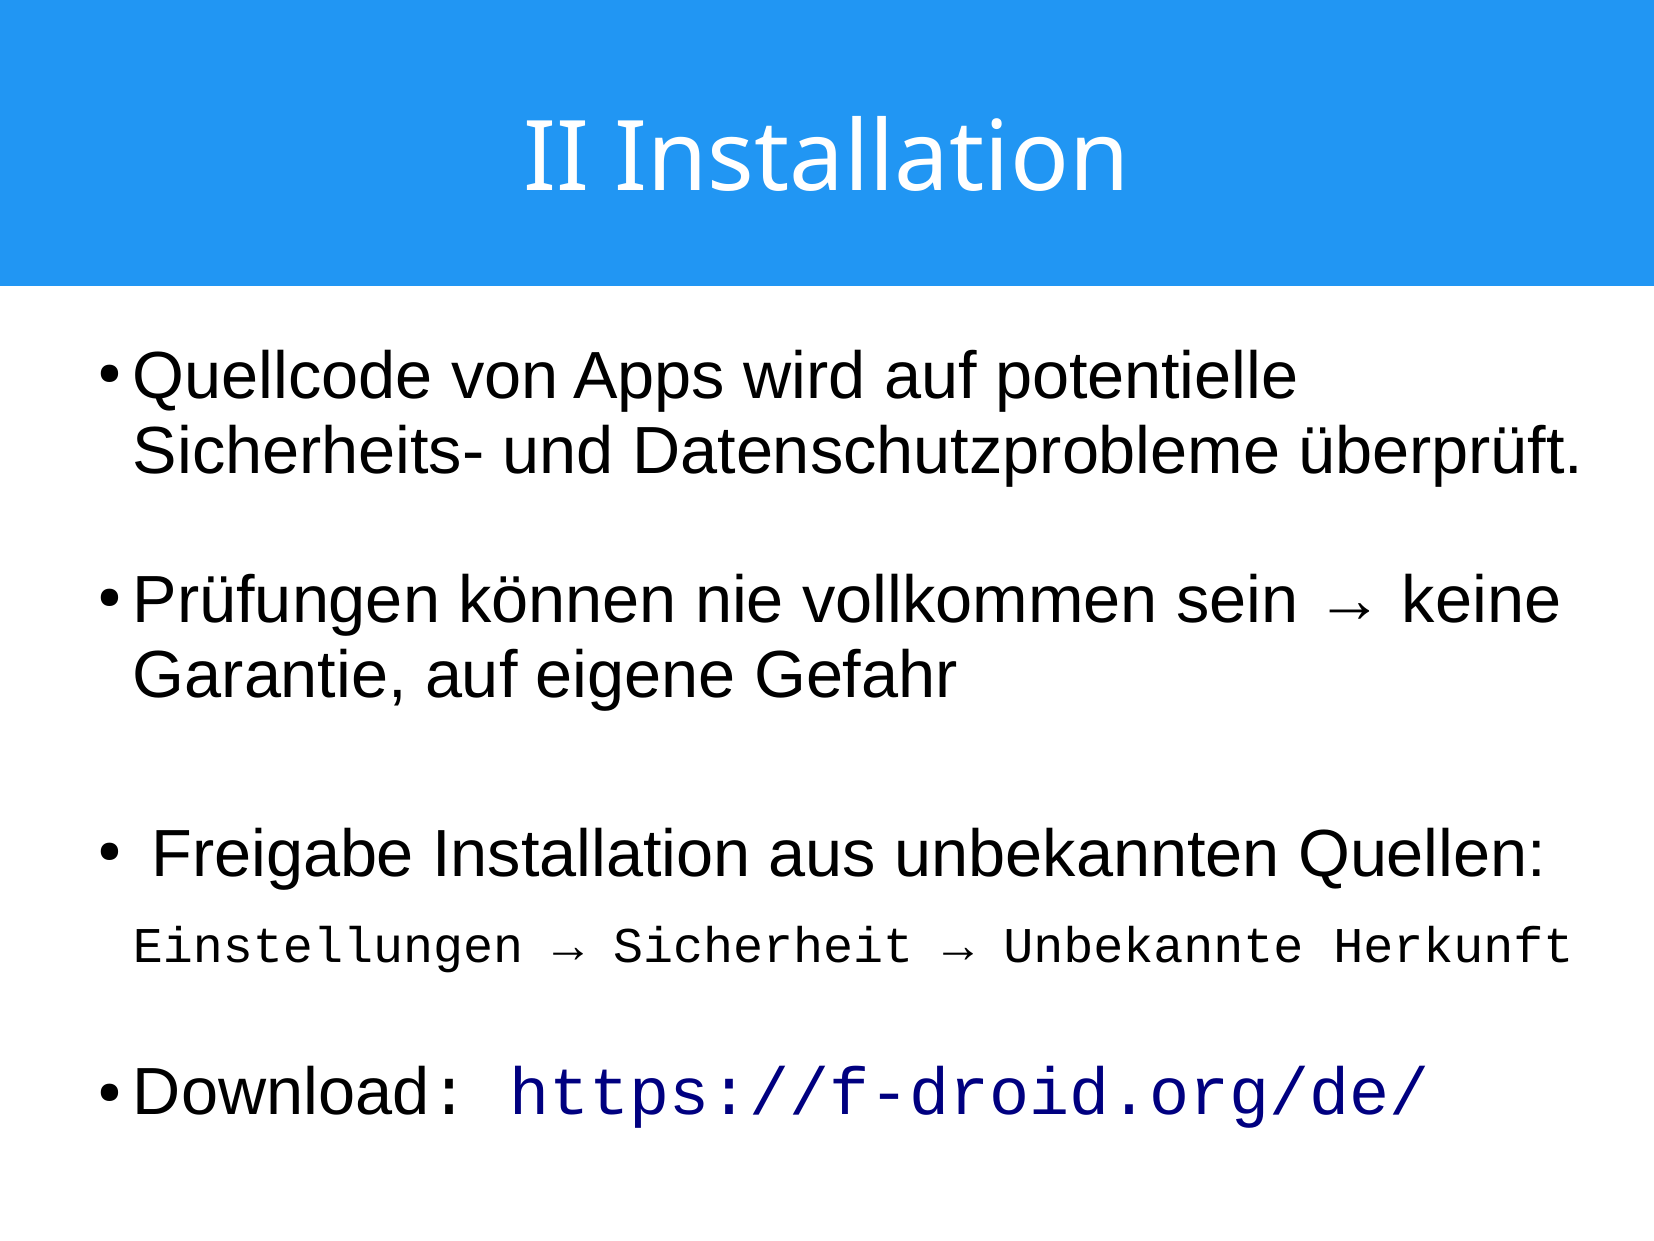

# II Installation
Quellcode von Apps wird auf potentielle Sicherheits- und Datenschutzprobleme überprüft.
Prüfungen können nie vollkommen sein → keine Garantie, auf eigene Gefahr
 Freigabe Installation aus unbekannten Quellen:
Einstellungen → Sicherheit → Unbekannte Herkunft
Download: https://f-droid.org/de/
10